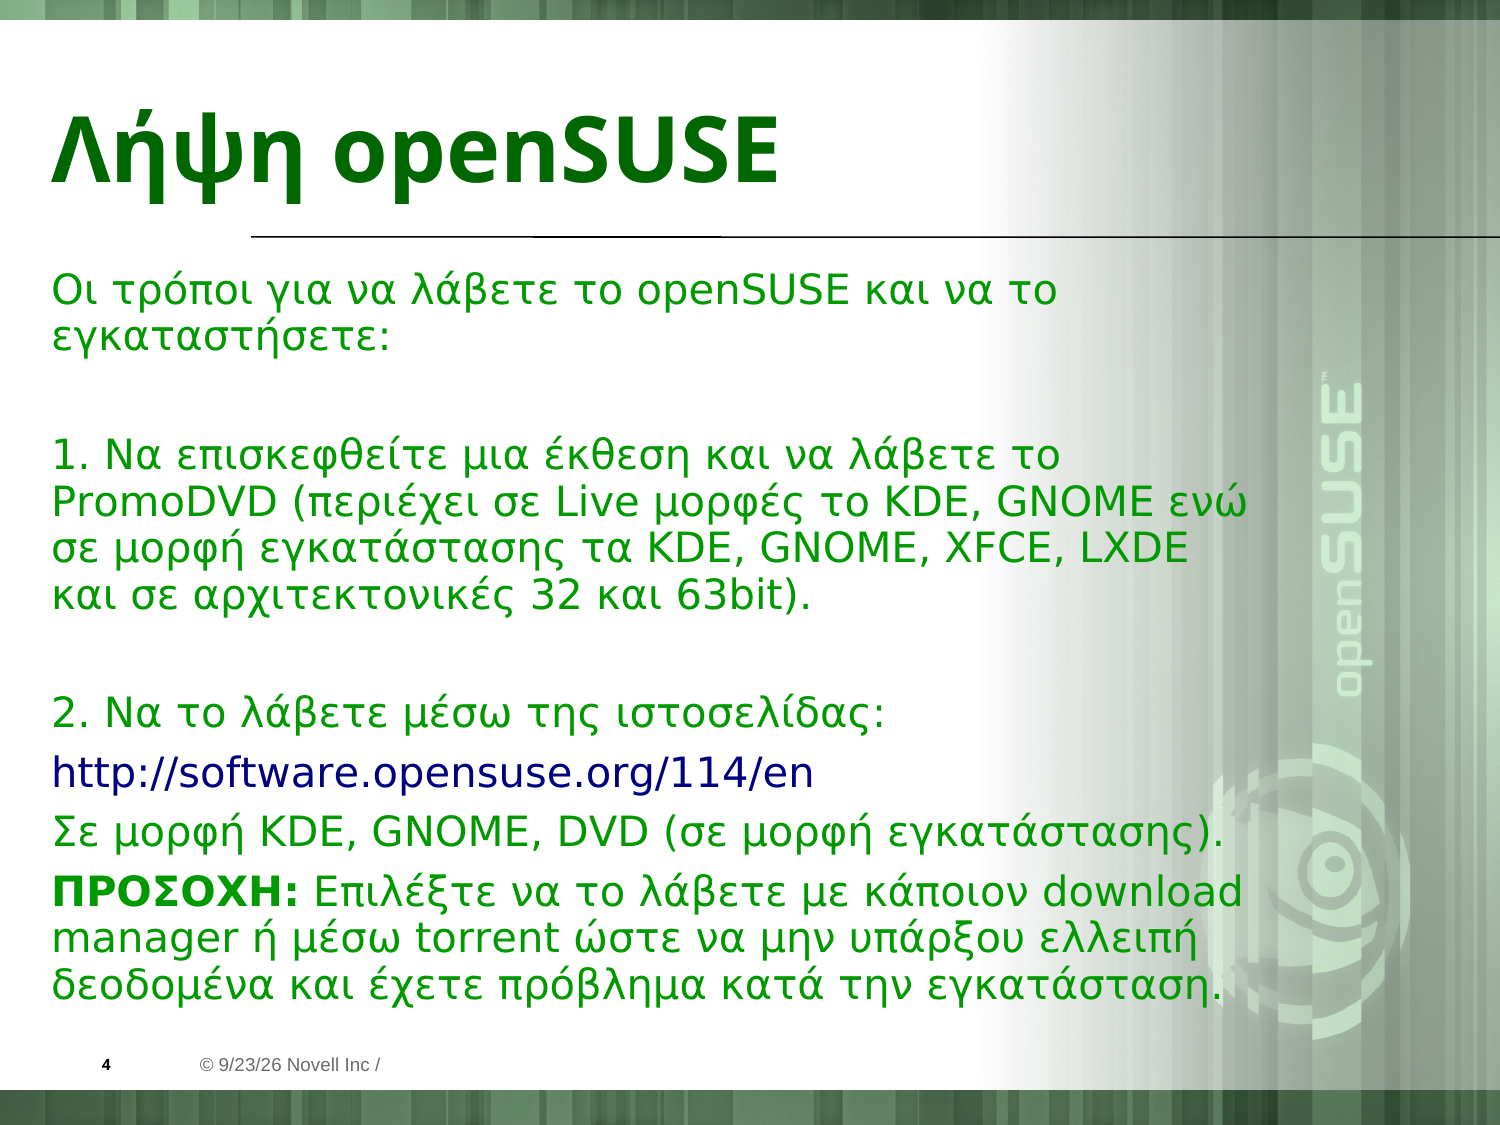

# Λήψη openSUSE
Οι τρόποι για να λάβετε το openSUSE και να το εγκαταστήσετε:
1. Να επισκεφθείτε μια έκθεση και να λάβετε το PromoDVD (περιέχει σε Live μορφές το KDE, GNOME ενώ σε μορφή εγκατάστασης τα KDE, GNOME, XFCE, LXDE και σε αρχιτεκτονικές 32 και 63bit).
2. Να το λάβετε μέσω της ιστοσελίδας:
http://software.opensuse.org/114/en
Σε μορφή KDE, GNOME, DVD (σε μορφή εγκατάστασης).
ΠΡΟΣΟΧΗ: Επιλέξτε να το λάβετε με κάποιον download manager ή μέσω torrent ώστε να μην υπάρξου ελλειπή δεοδομένα και έχετε πρόβλημα κατά την εγκατάσταση.